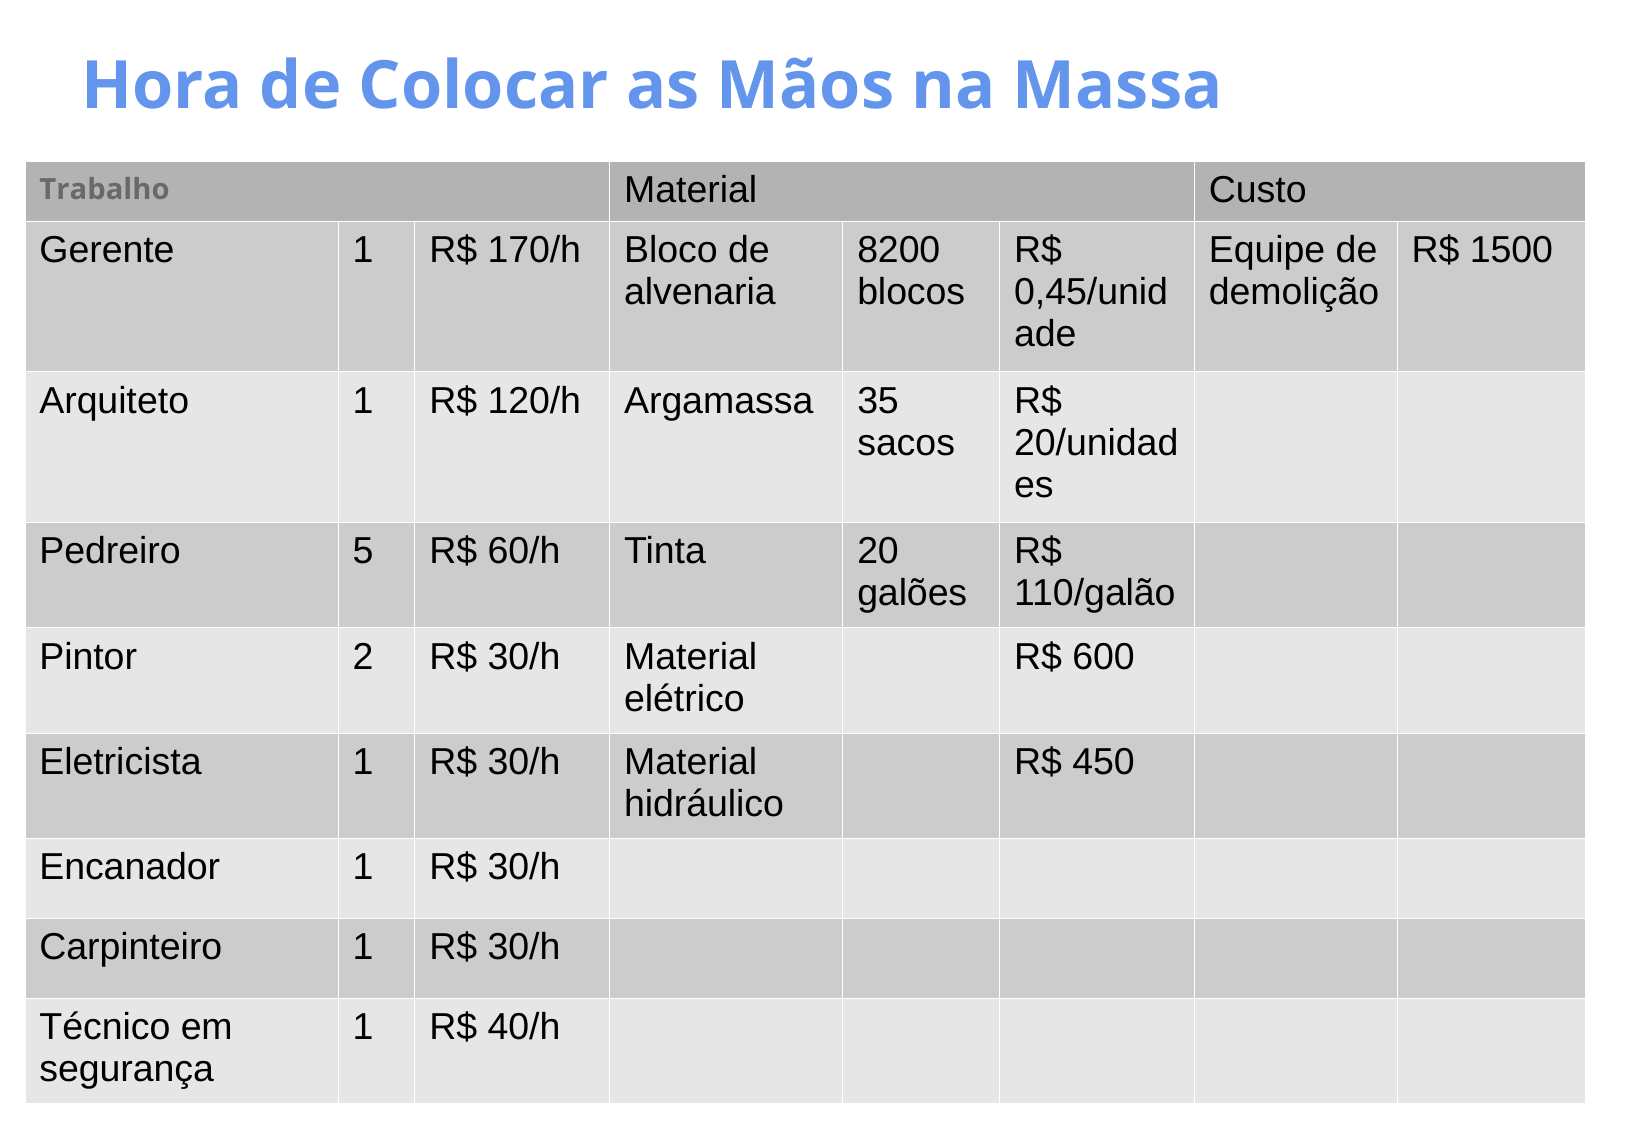

# Hora de Colocar as Mãos na Massa
| Trabalho | | | Material | | | Custo | |
| --- | --- | --- | --- | --- | --- | --- | --- |
| Gerente | 1 | R$ 170/h | Bloco de alvenaria | 8200 blocos | R$ 0,45/unidade | Equipe de demolição | R$ 1500 |
| Arquiteto | 1 | R$ 120/h | Argamassa | 35 sacos | R$ 20/unidades | | |
| Pedreiro | 5 | R$ 60/h | Tinta | 20 galões | R$ 110/galão | | |
| Pintor | 2 | R$ 30/h | Material elétrico | | R$ 600 | | |
| Eletricista | 1 | R$ 30/h | Material hidráulico | | R$ 450 | | |
| Encanador | 1 | R$ 30/h | | | | | |
| Carpinteiro | 1 | R$ 30/h | | | | | |
| Técnico em segurança | 1 | R$ 40/h | | | | | |